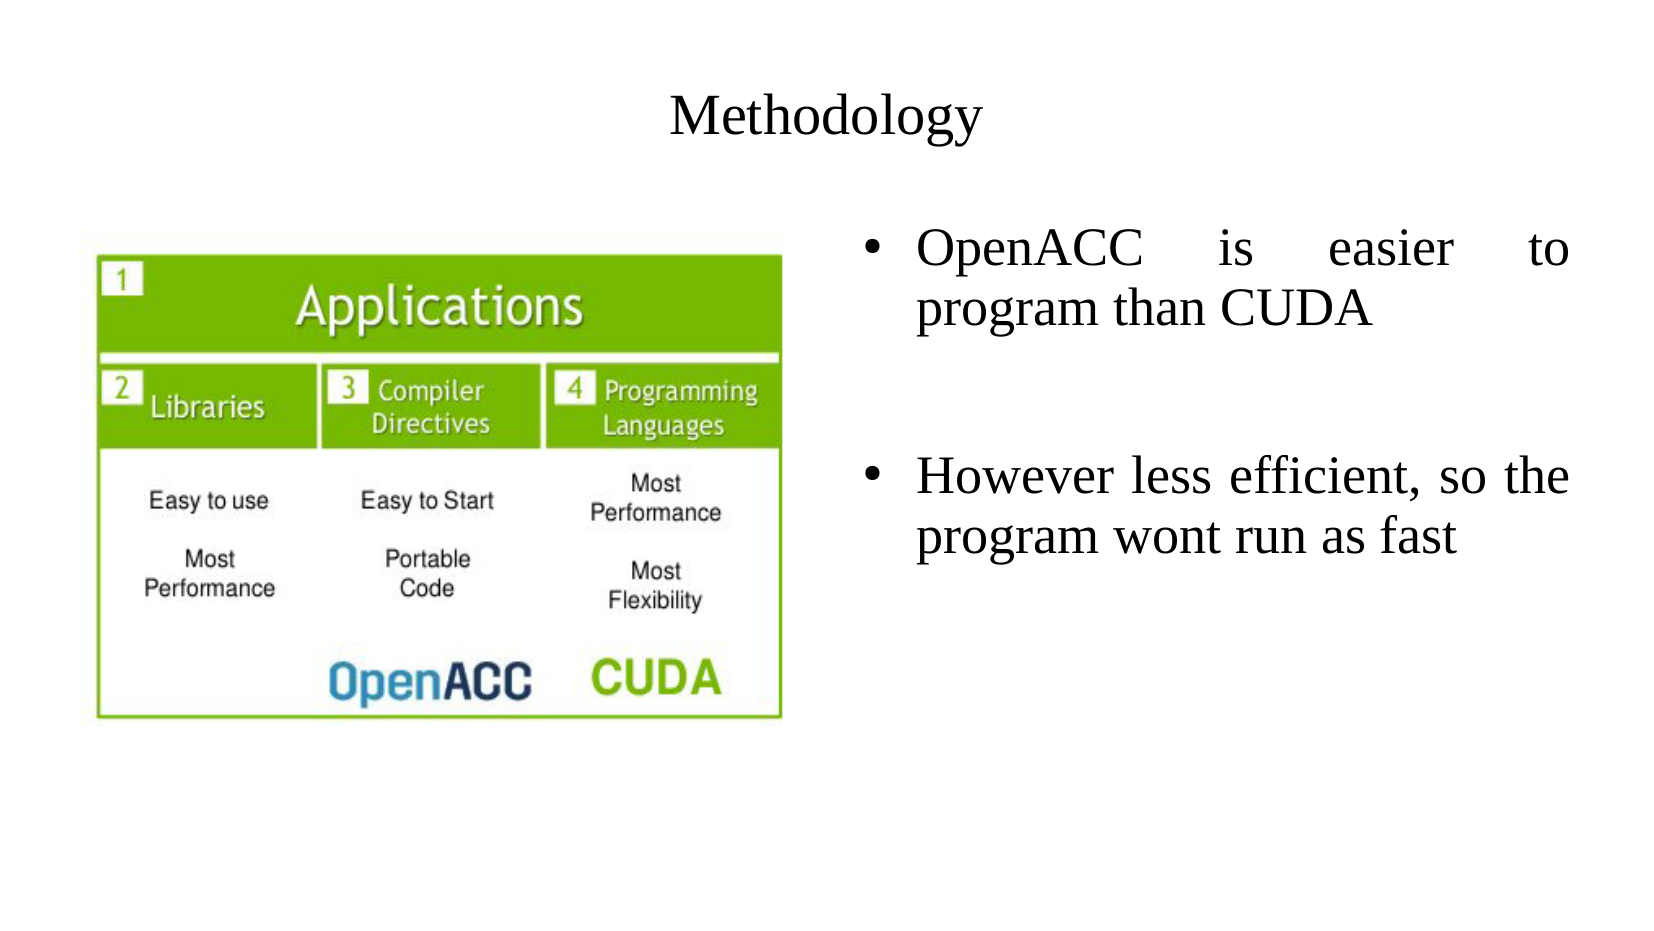

# Methodology
OpenACC is easier to program than CUDA
However less efficient, so the program wont run as fast